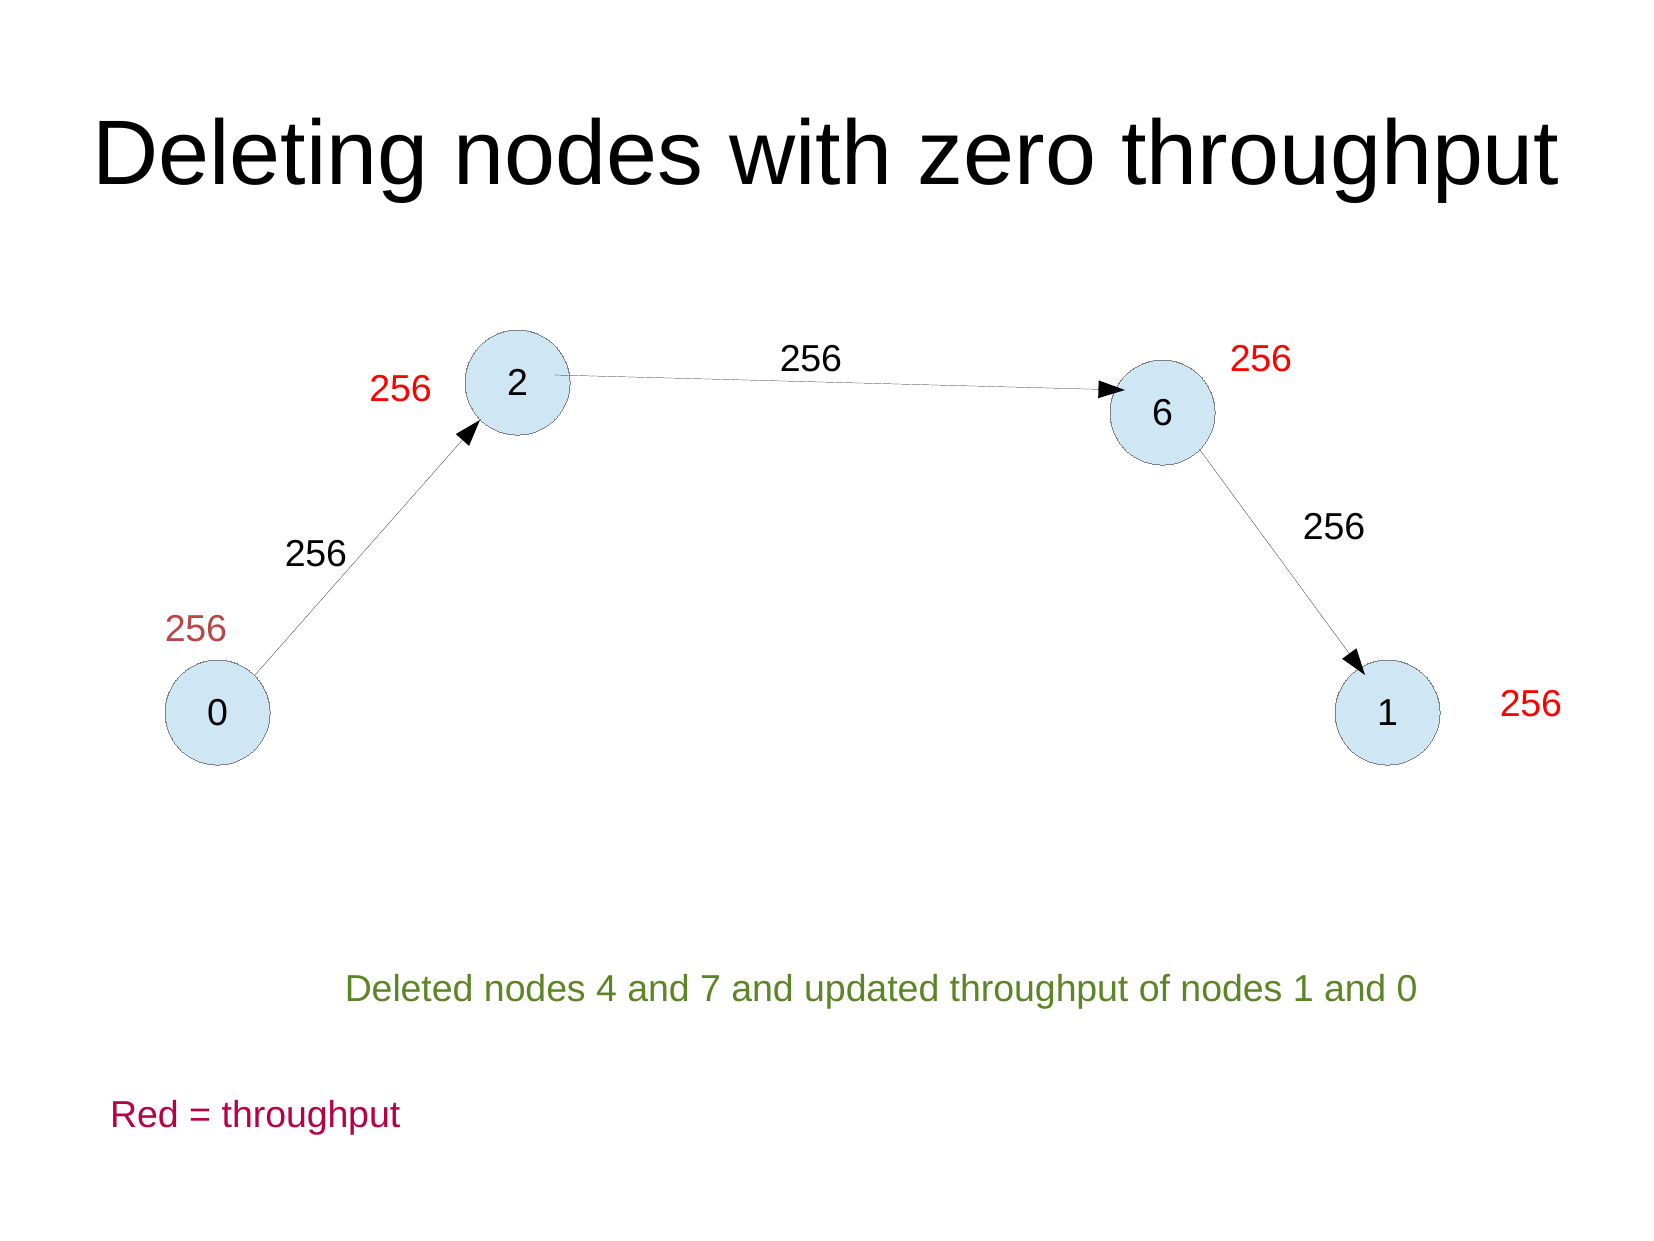

# Deleting nodes with zero throughput
2
256
256
256
6
256
256
256
0
1
256
Deleted nodes 4 and 7 and updated throughput of nodes 1 and 0
Red = throughput